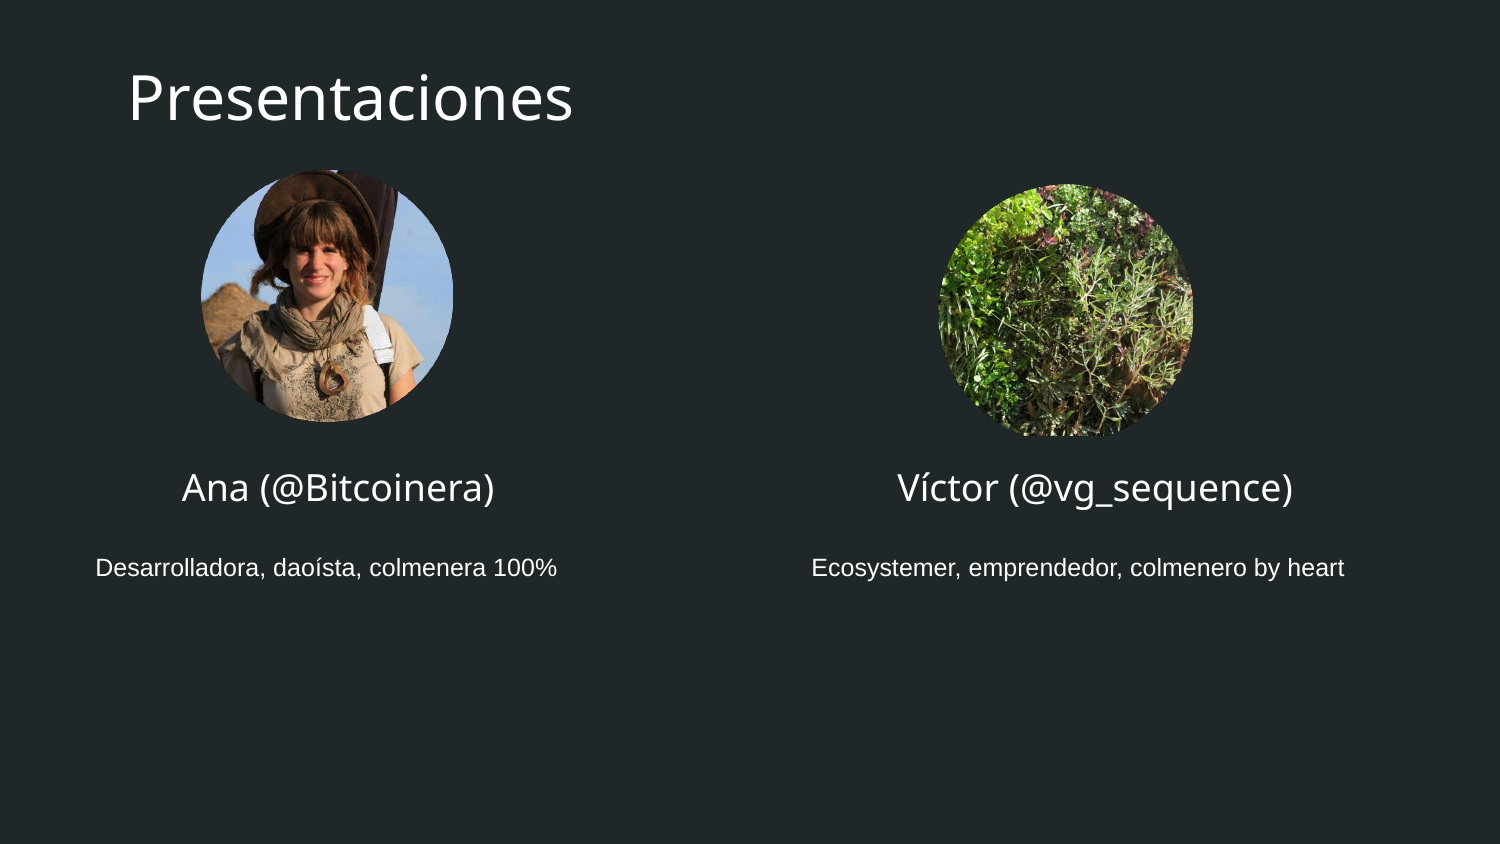

Presentaciones
Ana (@Bitcoinera)
Víctor (@vg_sequence)
Desarrolladora, daoísta, colmenera 100%
Ecosystemer, emprendedor, colmenero by heart